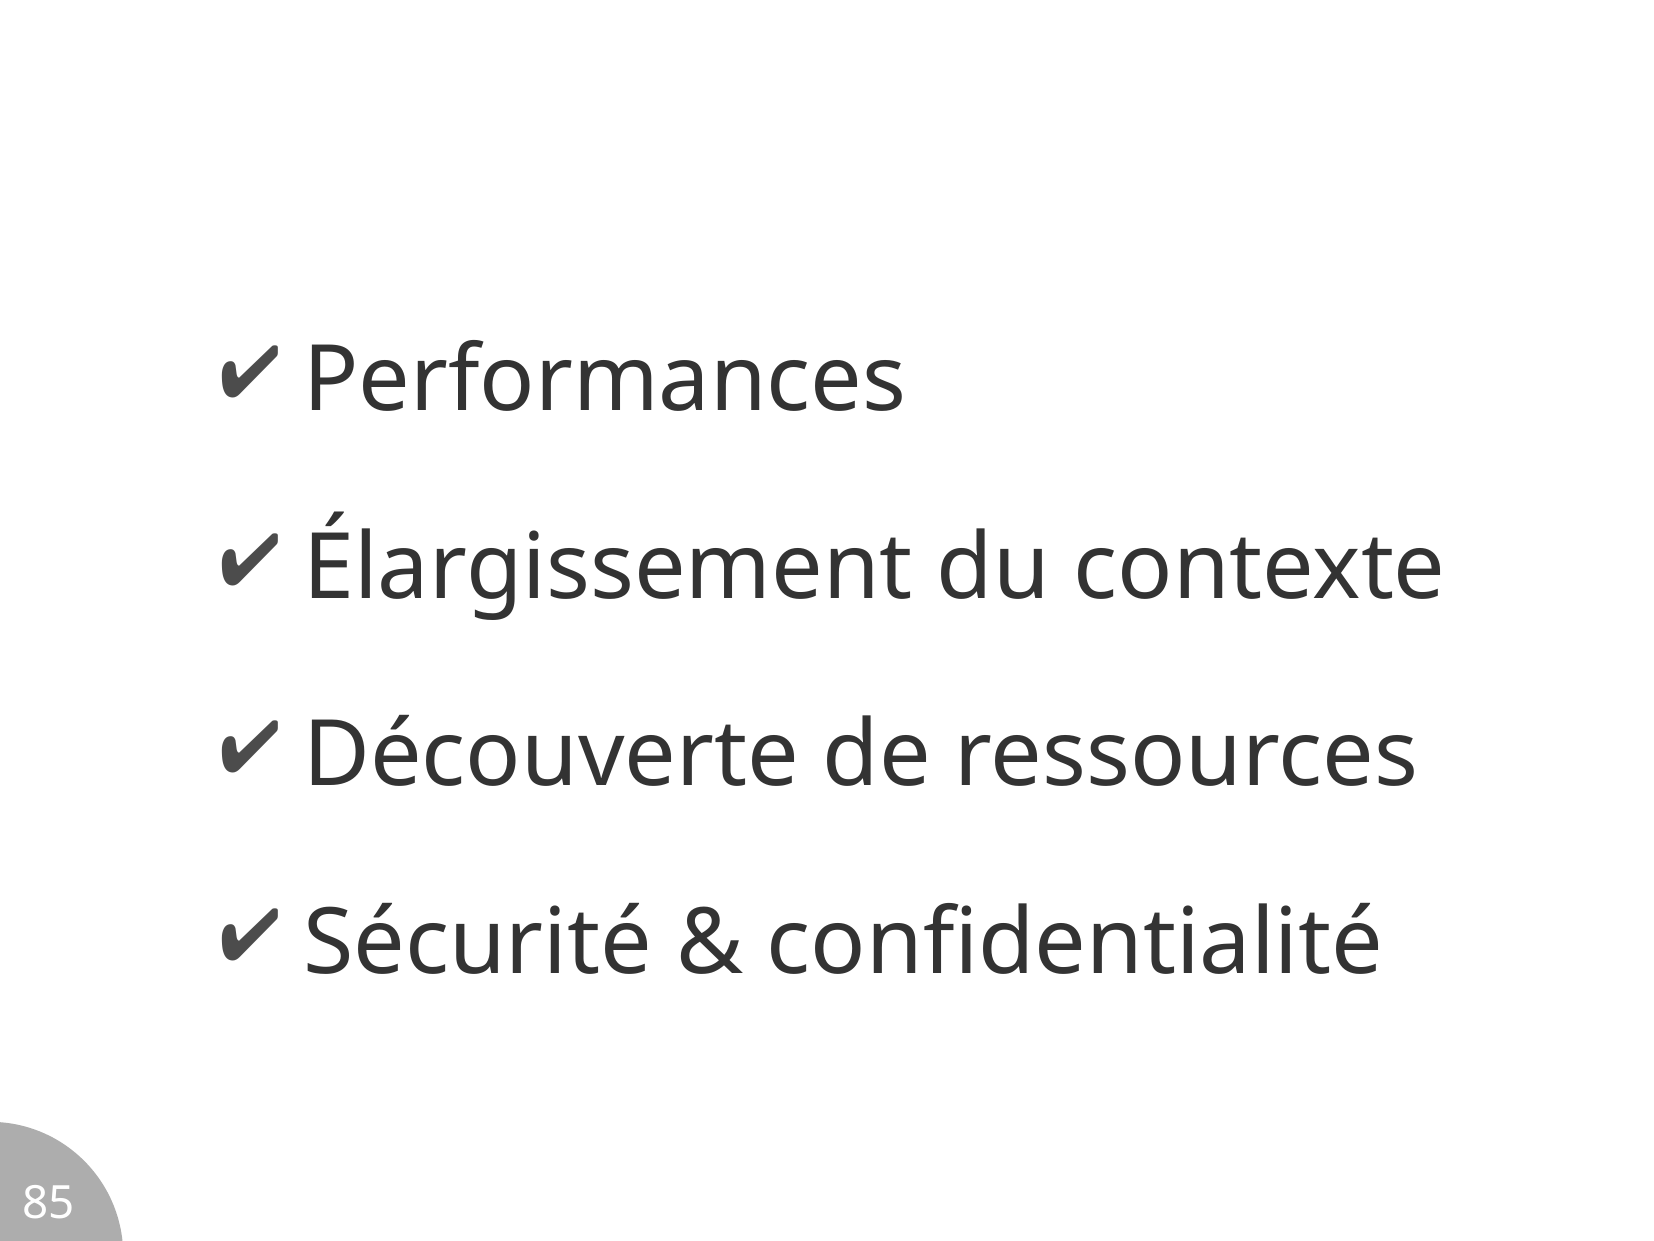

# Performances
Élargissement du contexte
Découverte de ressources
Sécurité & confidentialité
85